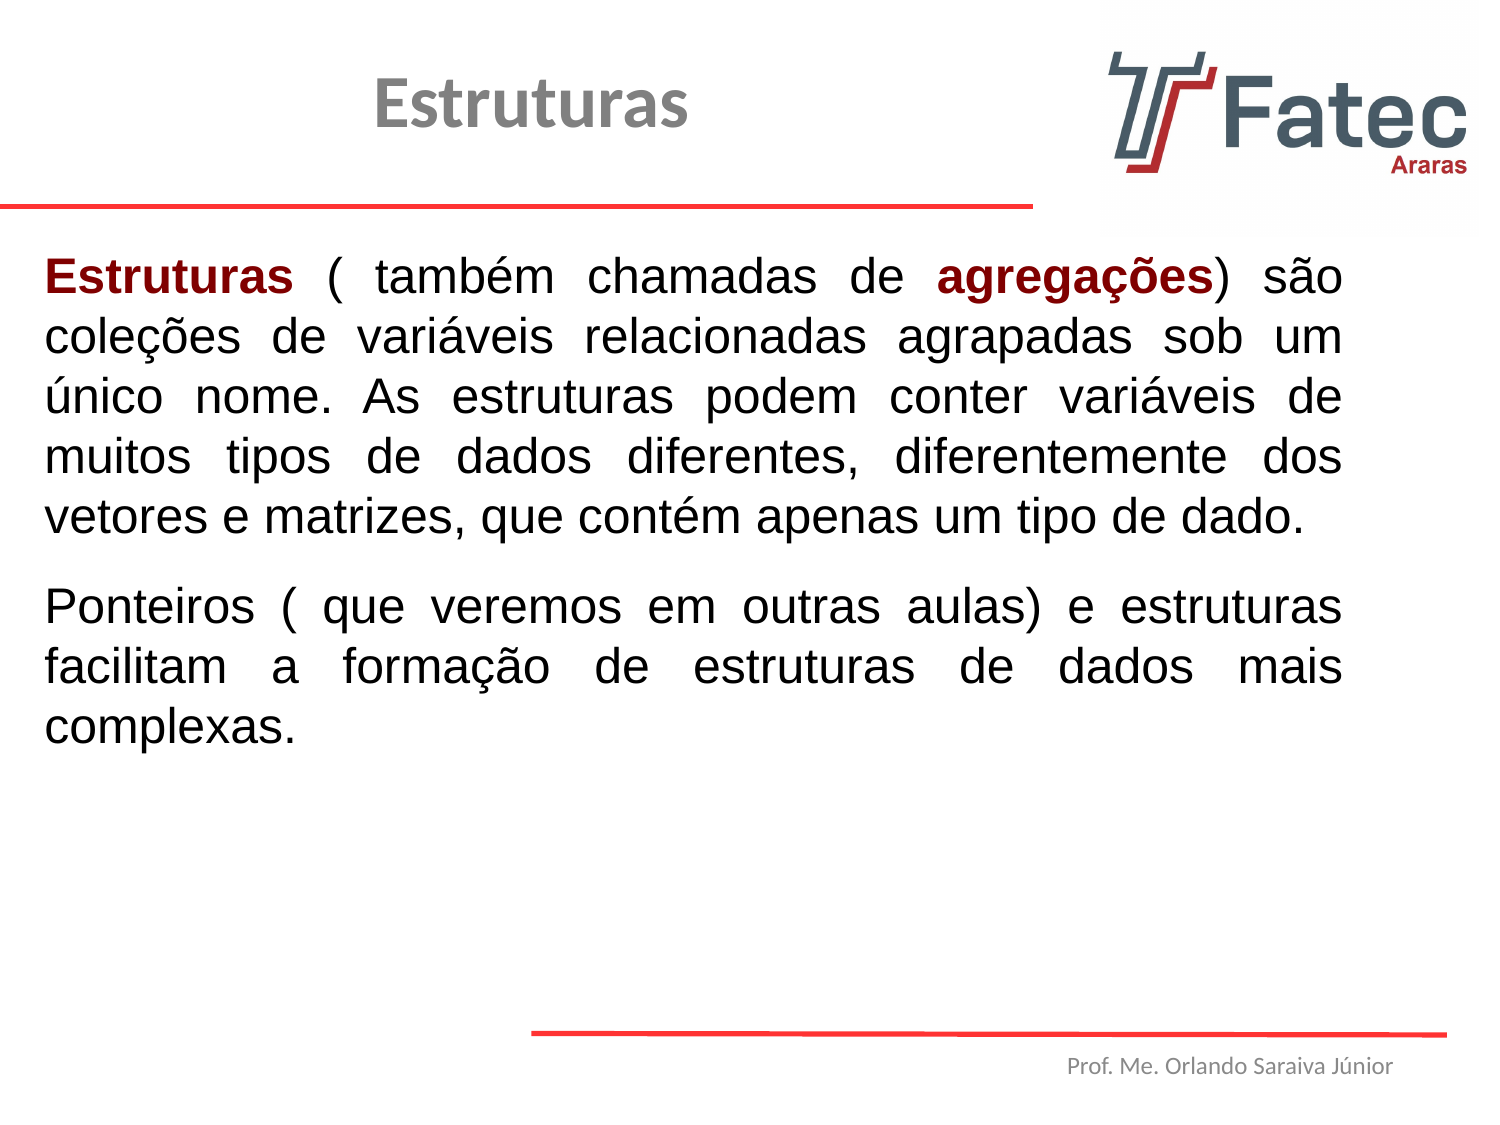

Estruturas
# Estruturas ( também chamadas de agregações) são coleções de variáveis relacionadas agrapadas sob um único nome. As estruturas podem conter variáveis de muitos tipos de dados diferentes, diferentemente dos vetores e matrizes, que contém apenas um tipo de dado.
Ponteiros ( que veremos em outras aulas) e estruturas facilitam a formação de estruturas de dados mais complexas.